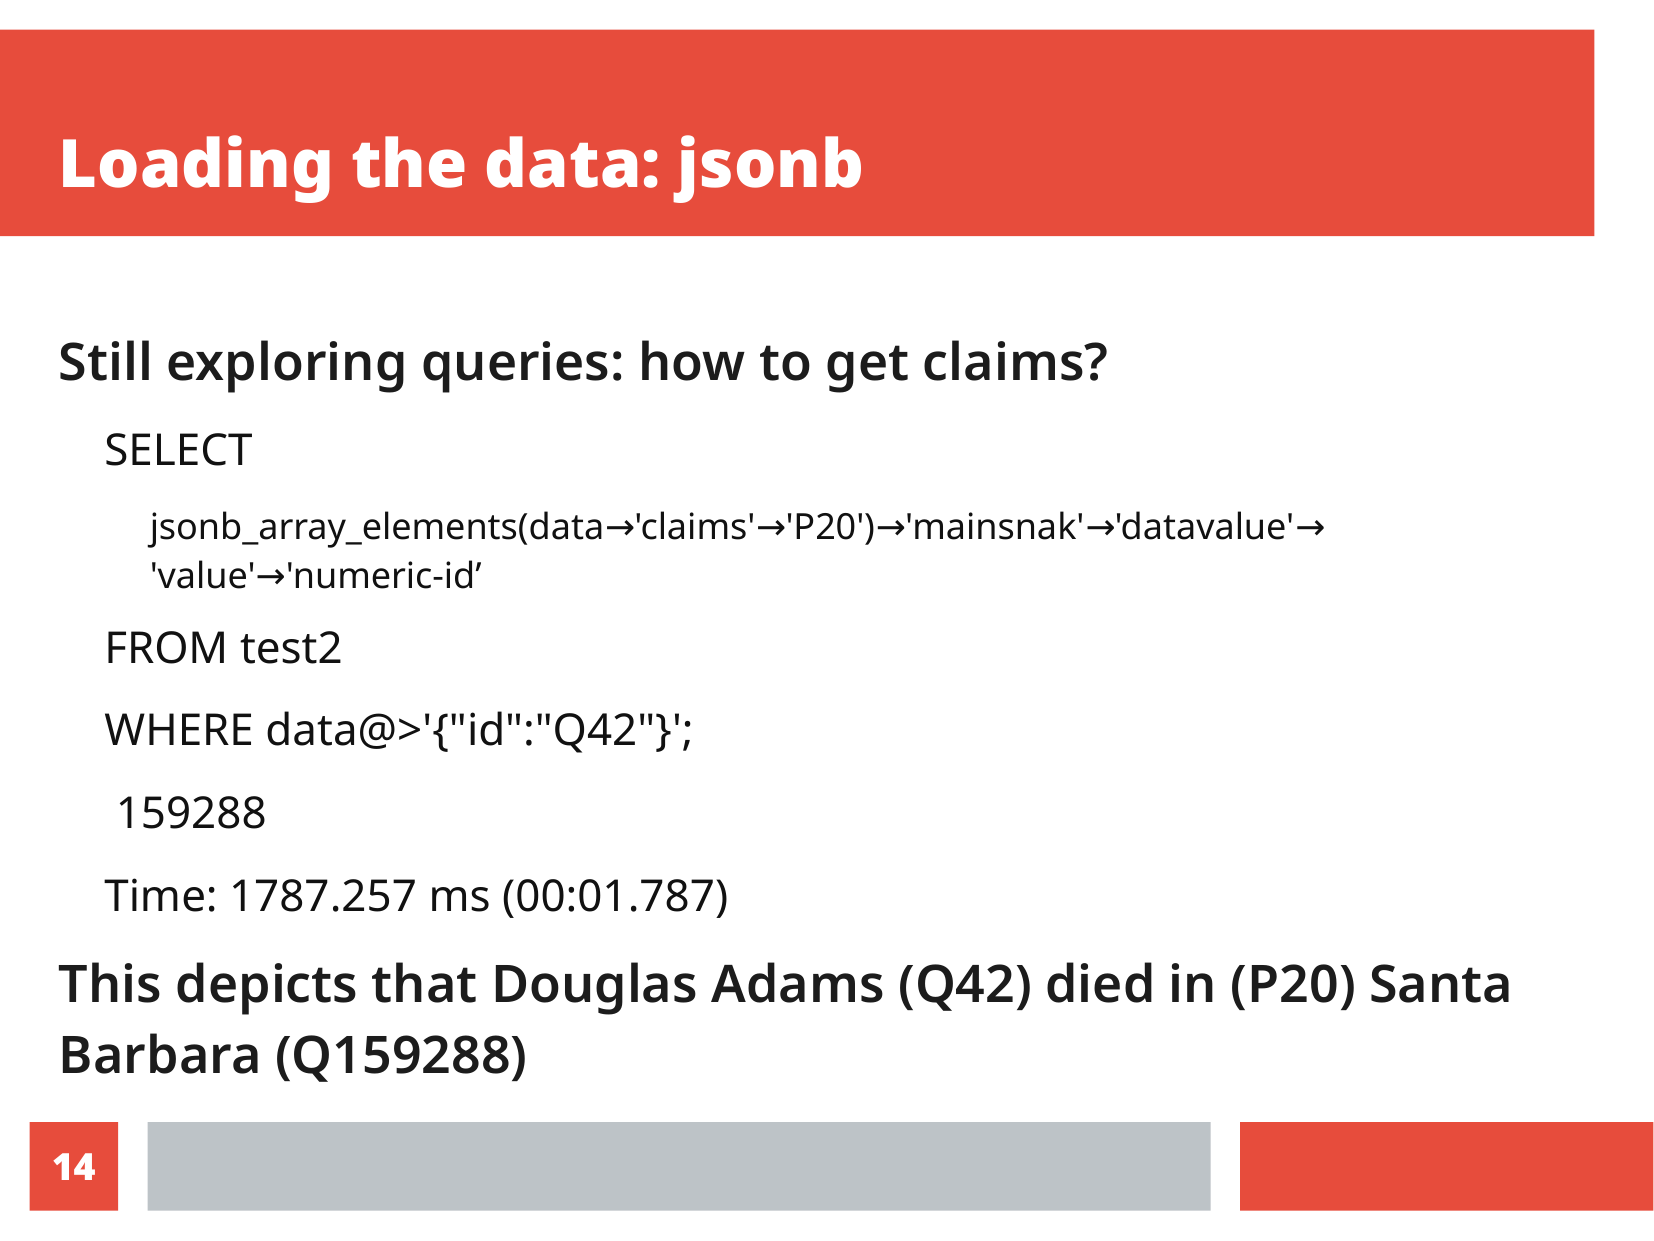

# Loading the data: jsonb
Still exploring queries: how to get claims?
SELECT
jsonb_array_elements(data→'claims'→'P20')→'mainsnak'→'datavalue'→ 'value'→'numeric-id’
FROM test2
WHERE data@>'{"id":"Q42"}';
 159288
Time: 1787.257 ms (00:01.787)
This depicts that Douglas Adams (Q42) died in (P20) Santa Barbara (Q159288)
14